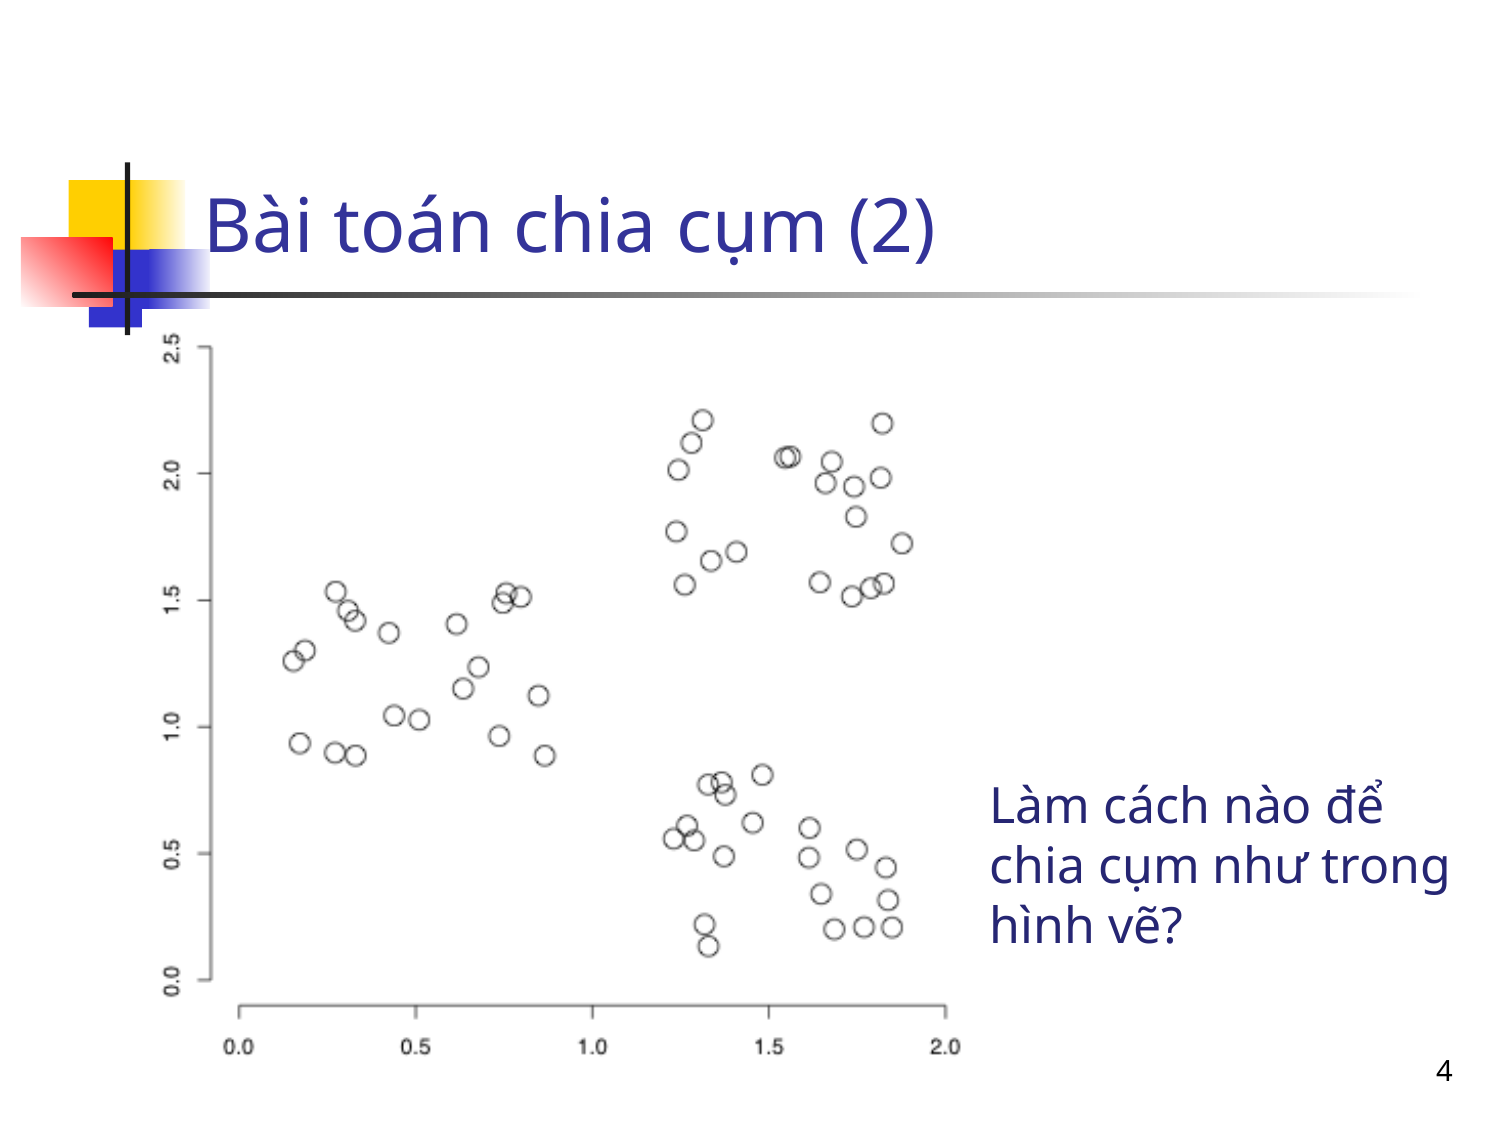

# Bài toán chia cụm (2)
Làm cách nào để chia cụm như trong hình vẽ?